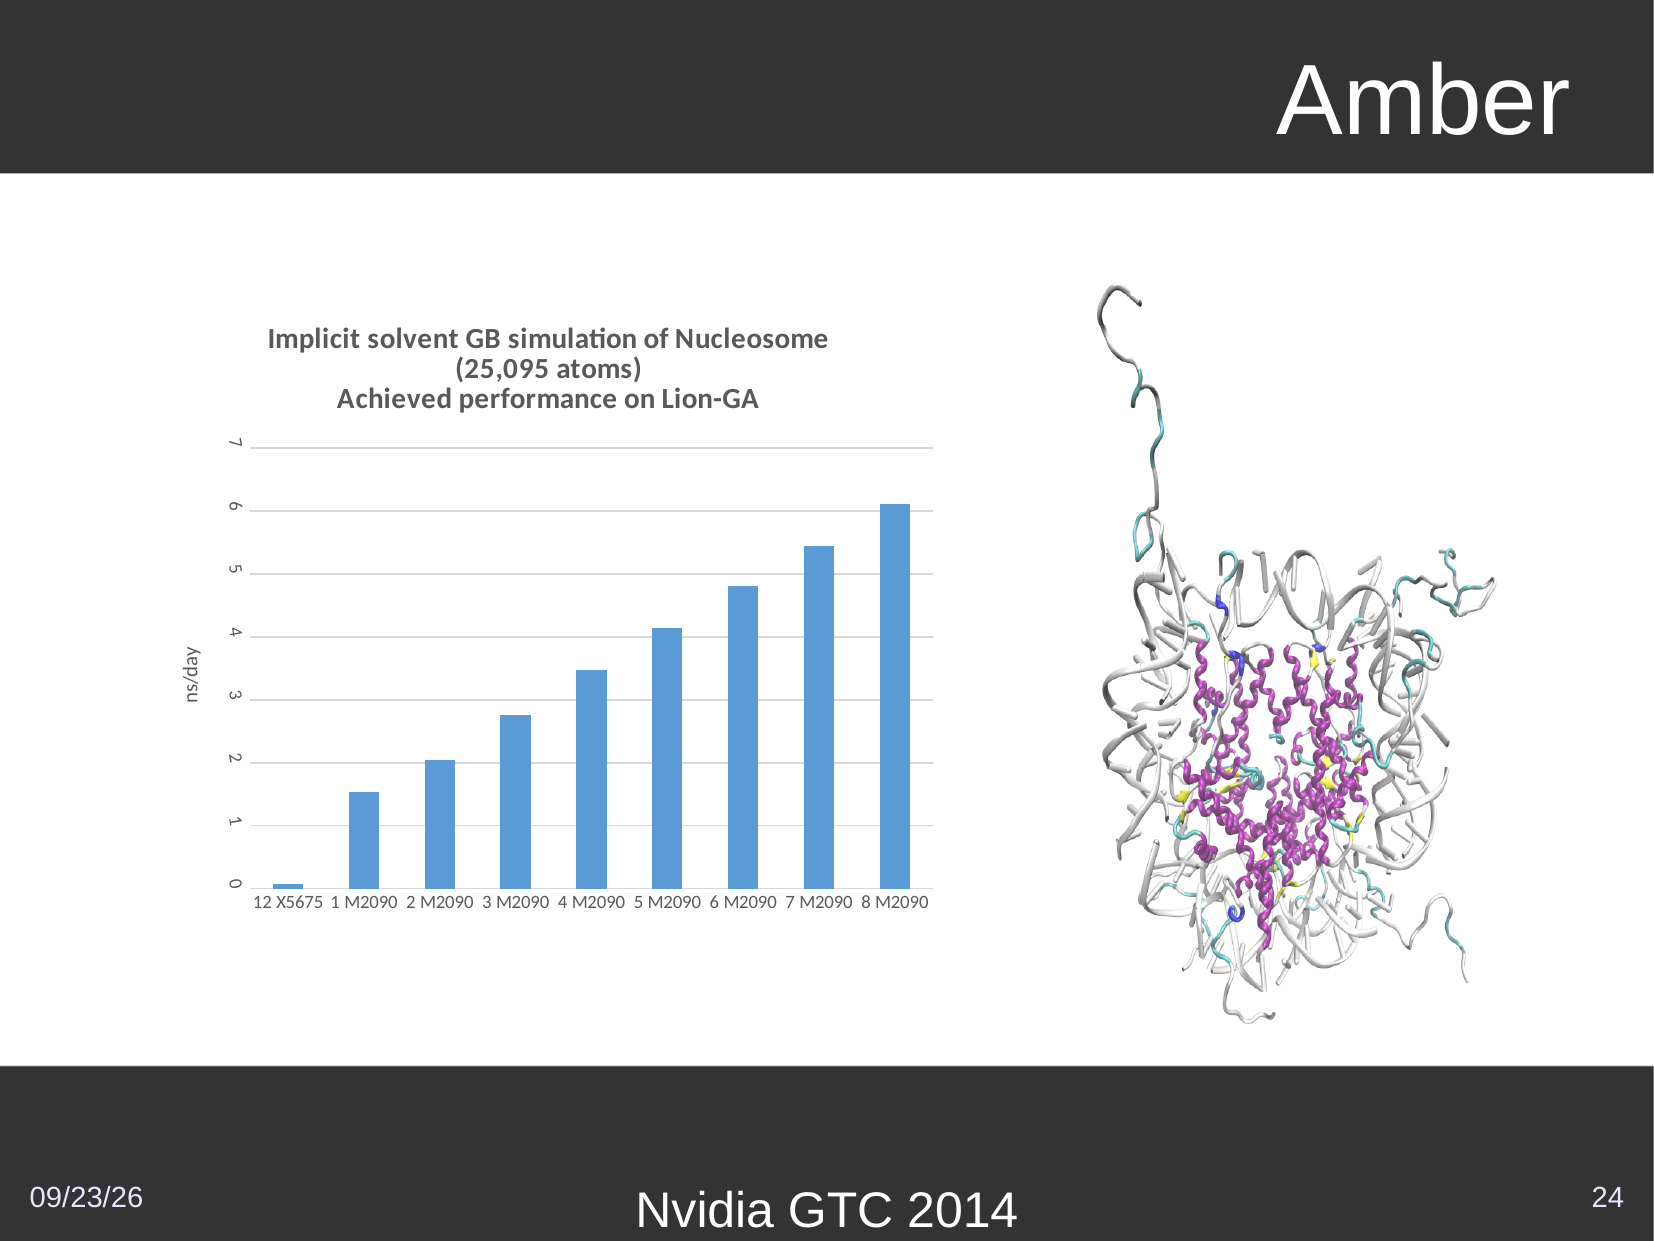

Amber
### Chart: Implicit solvent GB simulation of Nucleosome
(25,095 atoms)
Achieved performance on Lion-GA
| Category | |
|---|---|
| 12 X5675 | 0.08 |
| 1 M2090 | 1.54 |
| 2 M2090 | 2.05 |
| 3 M2090 | 2.76 |
| 4 M2090 | 3.47 |
| 5 M2090 | 4.15 |
| 6 M2090 | 4.81 |
| 7 M2090 | 5.45 |
| 8 M2090 | 6.11 |
24
# Nvidia GTC 2014